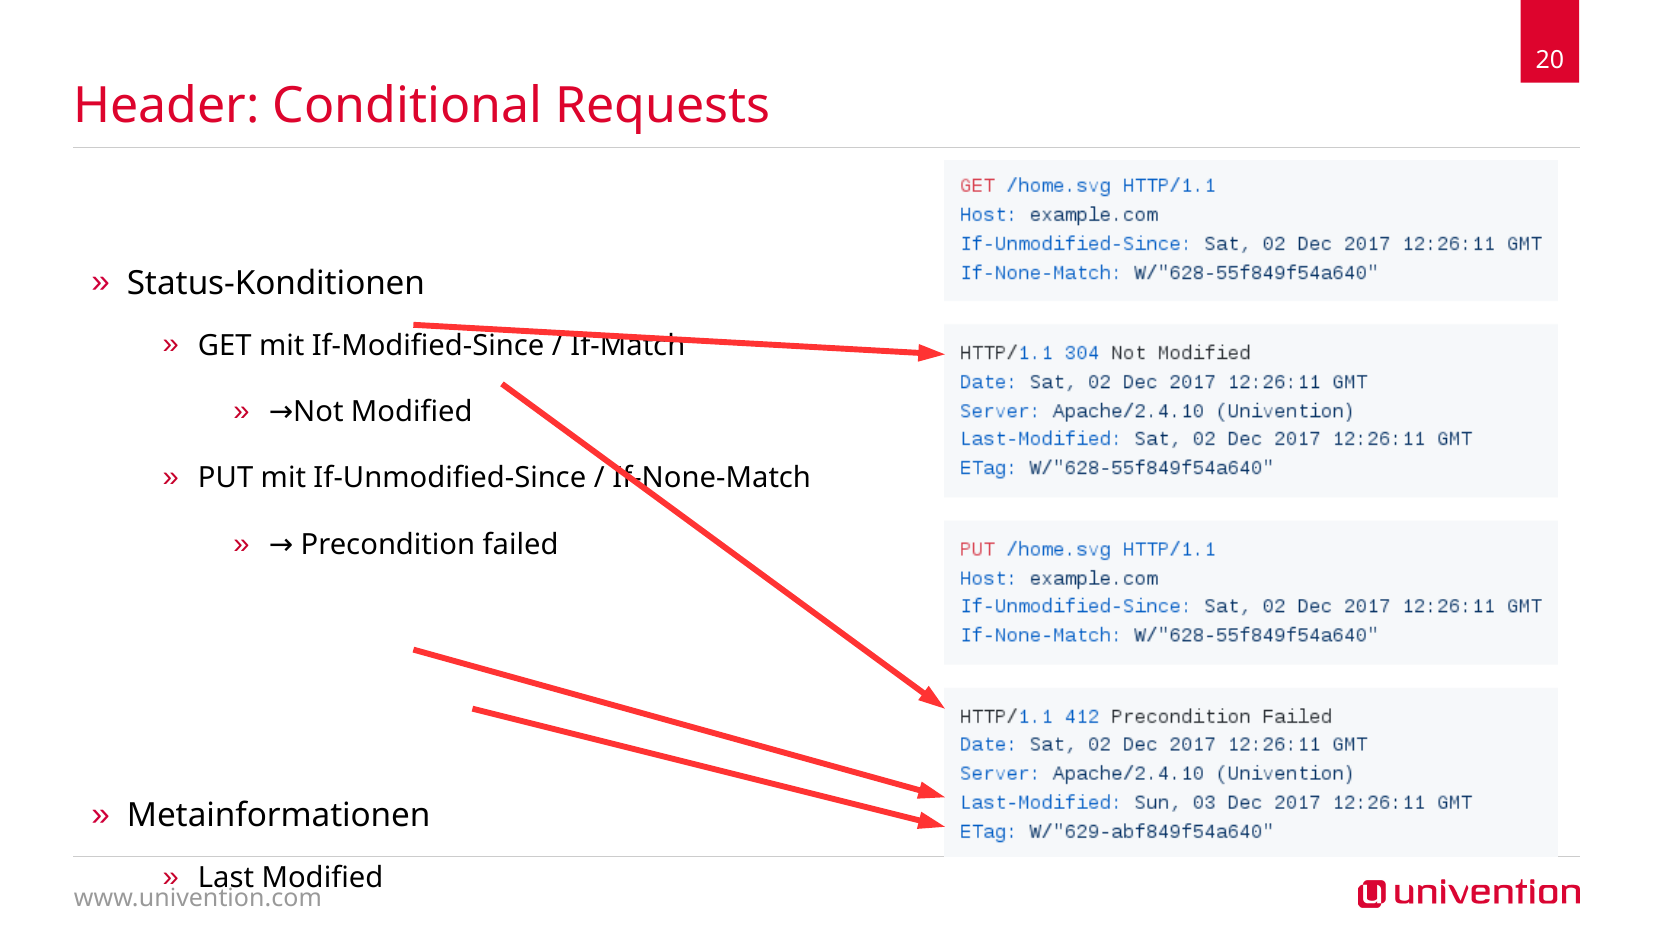

# Header: Conditional Requests
Status-Konditionen
GET mit If-Modified-Since / If-Match
→Not Modified
PUT mit If-Unmodified-Since / If-None-Match
→ Precondition failed
Metainformationen
Last Modified
Entity Tags (ETag)